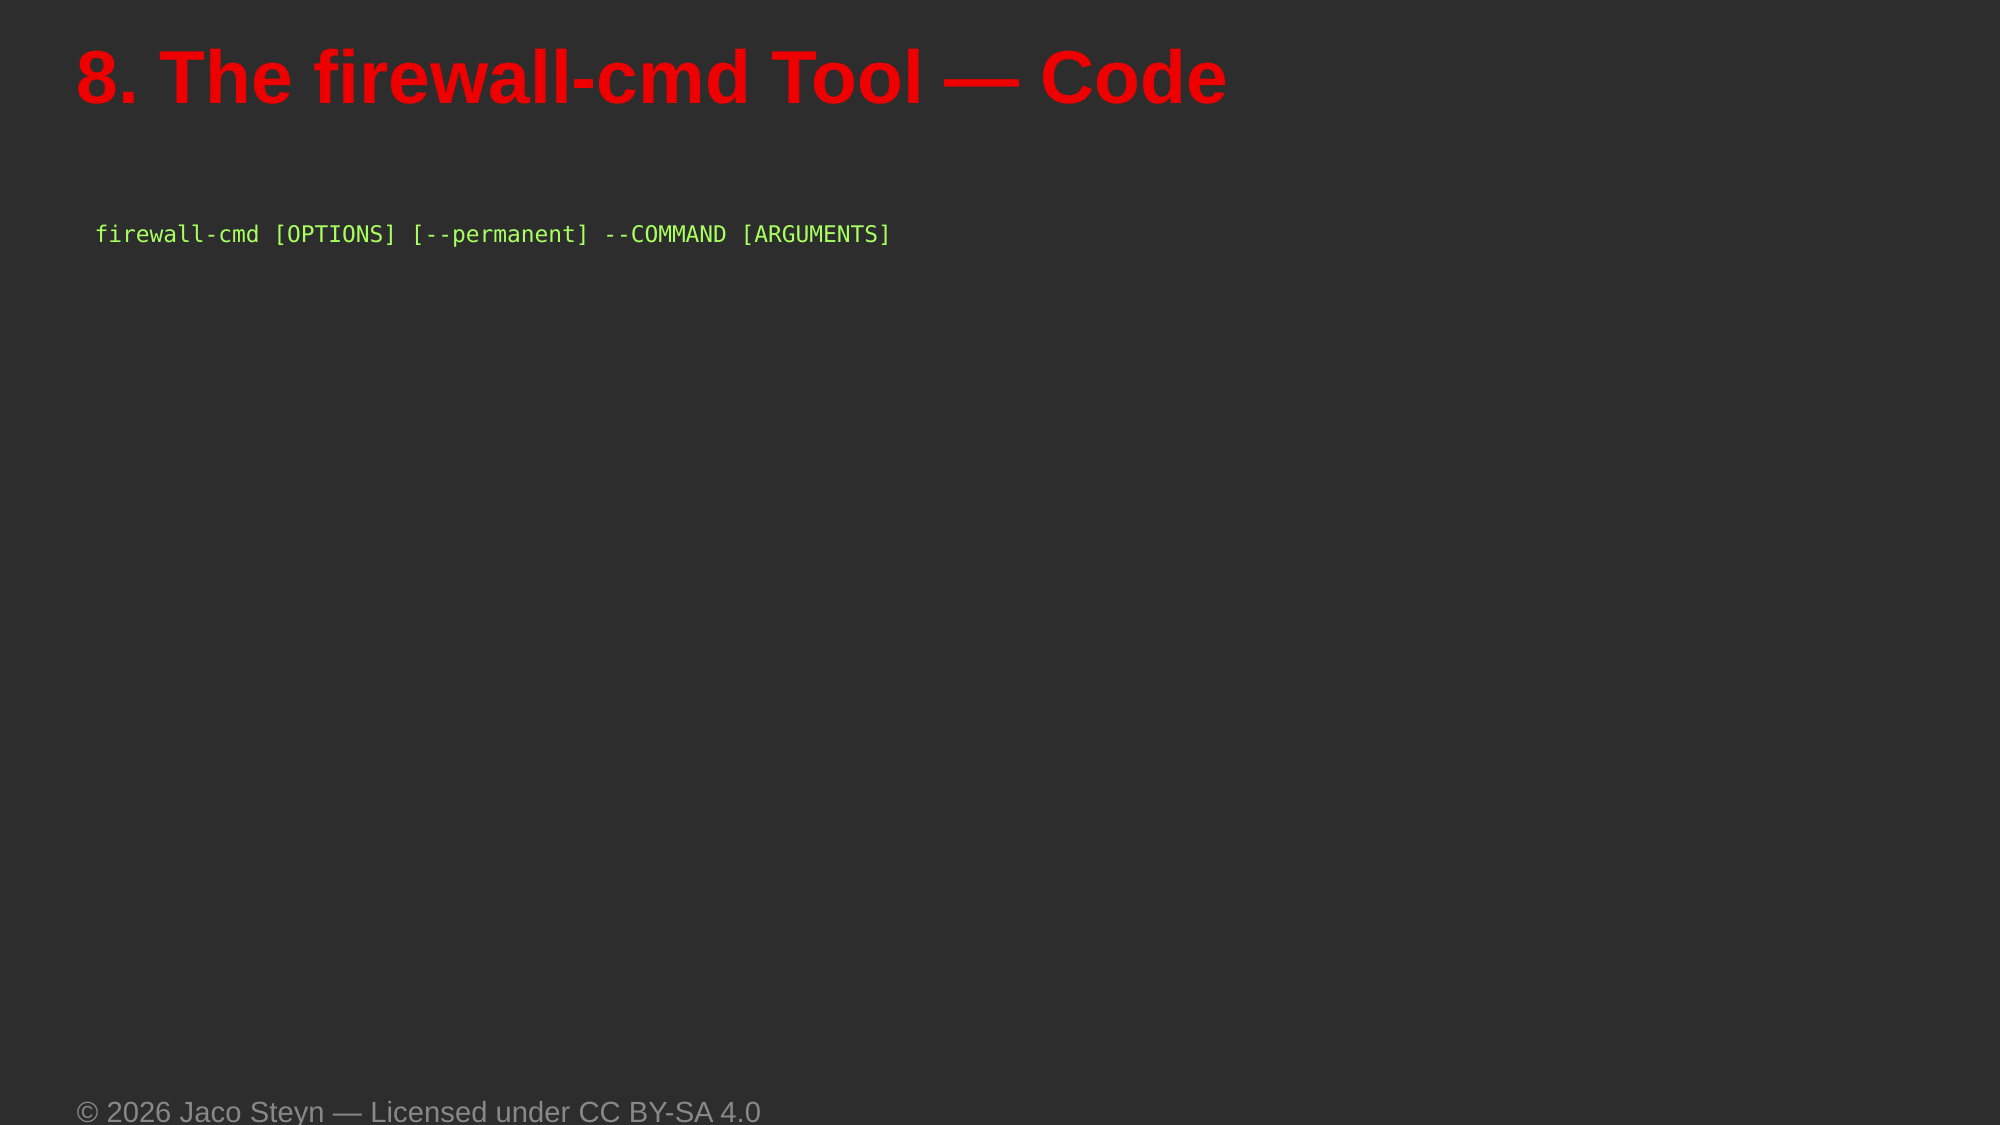

8. The firewall-cmd Tool — Code
firewall-cmd [OPTIONS] [--permanent] --COMMAND [ARGUMENTS]
© 2026 Jaco Steyn — Licensed under CC BY-SA 4.0